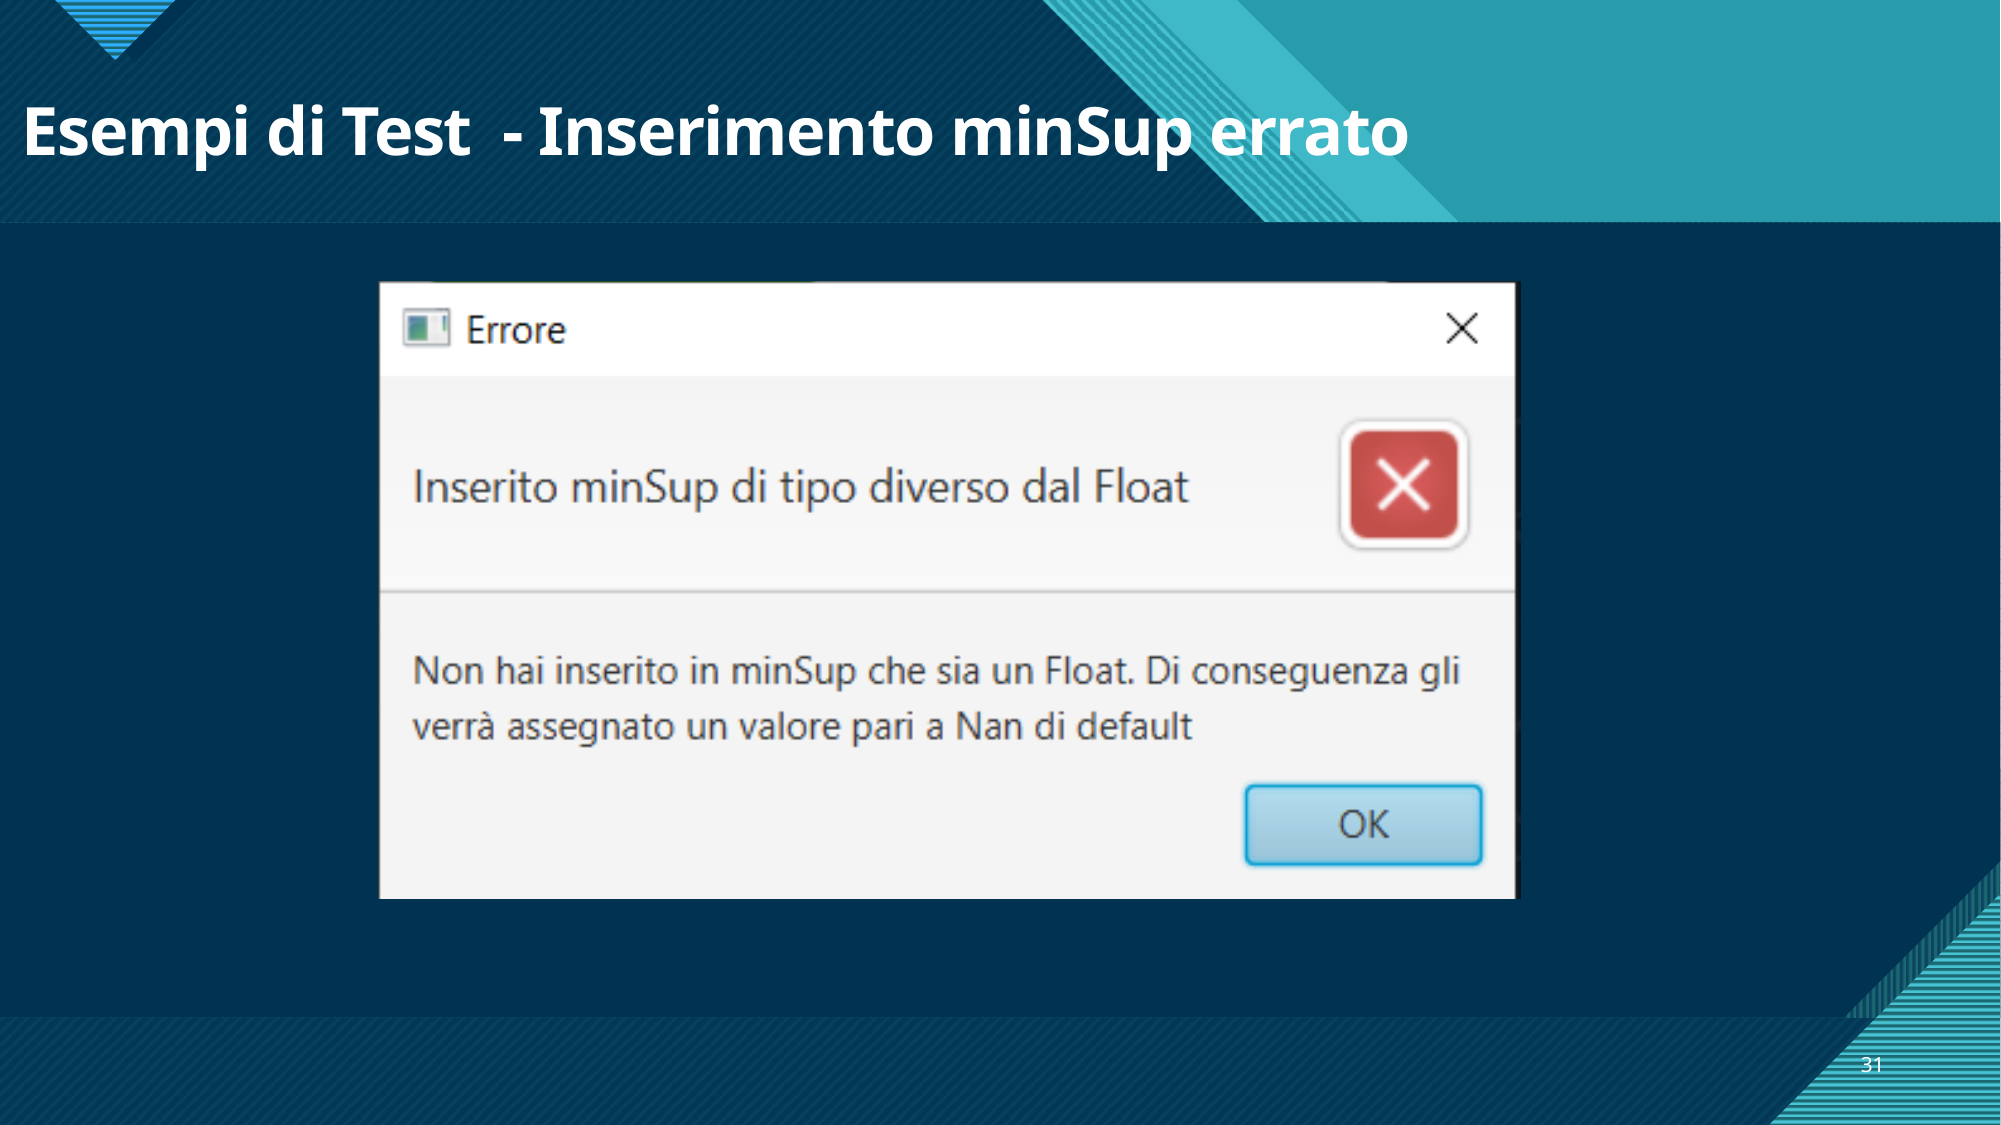

# Esempi di Test - Inserimento minSup errato